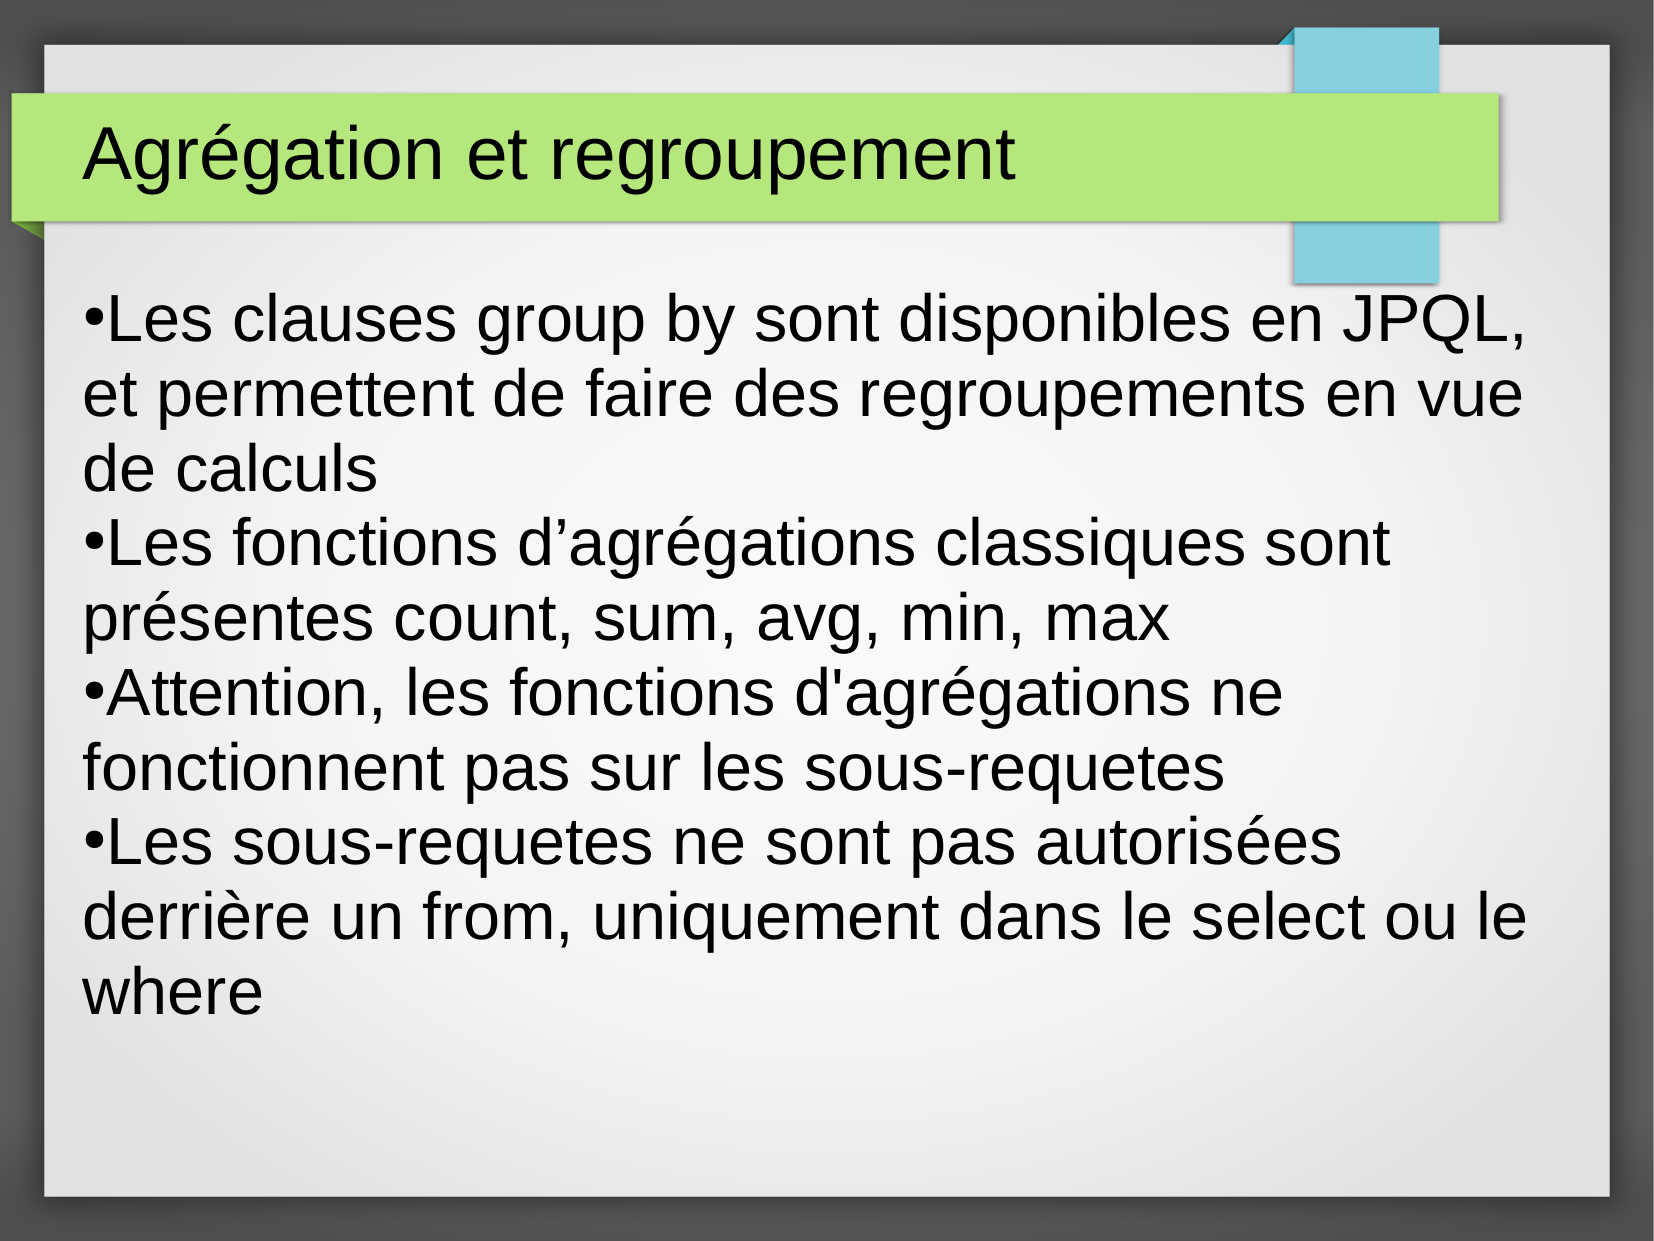

# Agrégation et regroupement
Les clauses group by sont disponibles en JPQL, et permettent de faire des regroupements en vue de calculs
Les fonctions d’agrégations classiques sont présentes count, sum, avg, min, max
Attention, les fonctions d'agrégations ne fonctionnent pas sur les sous-requetes
Les sous-requetes ne sont pas autorisées derrière un from, uniquement dans le select ou le where